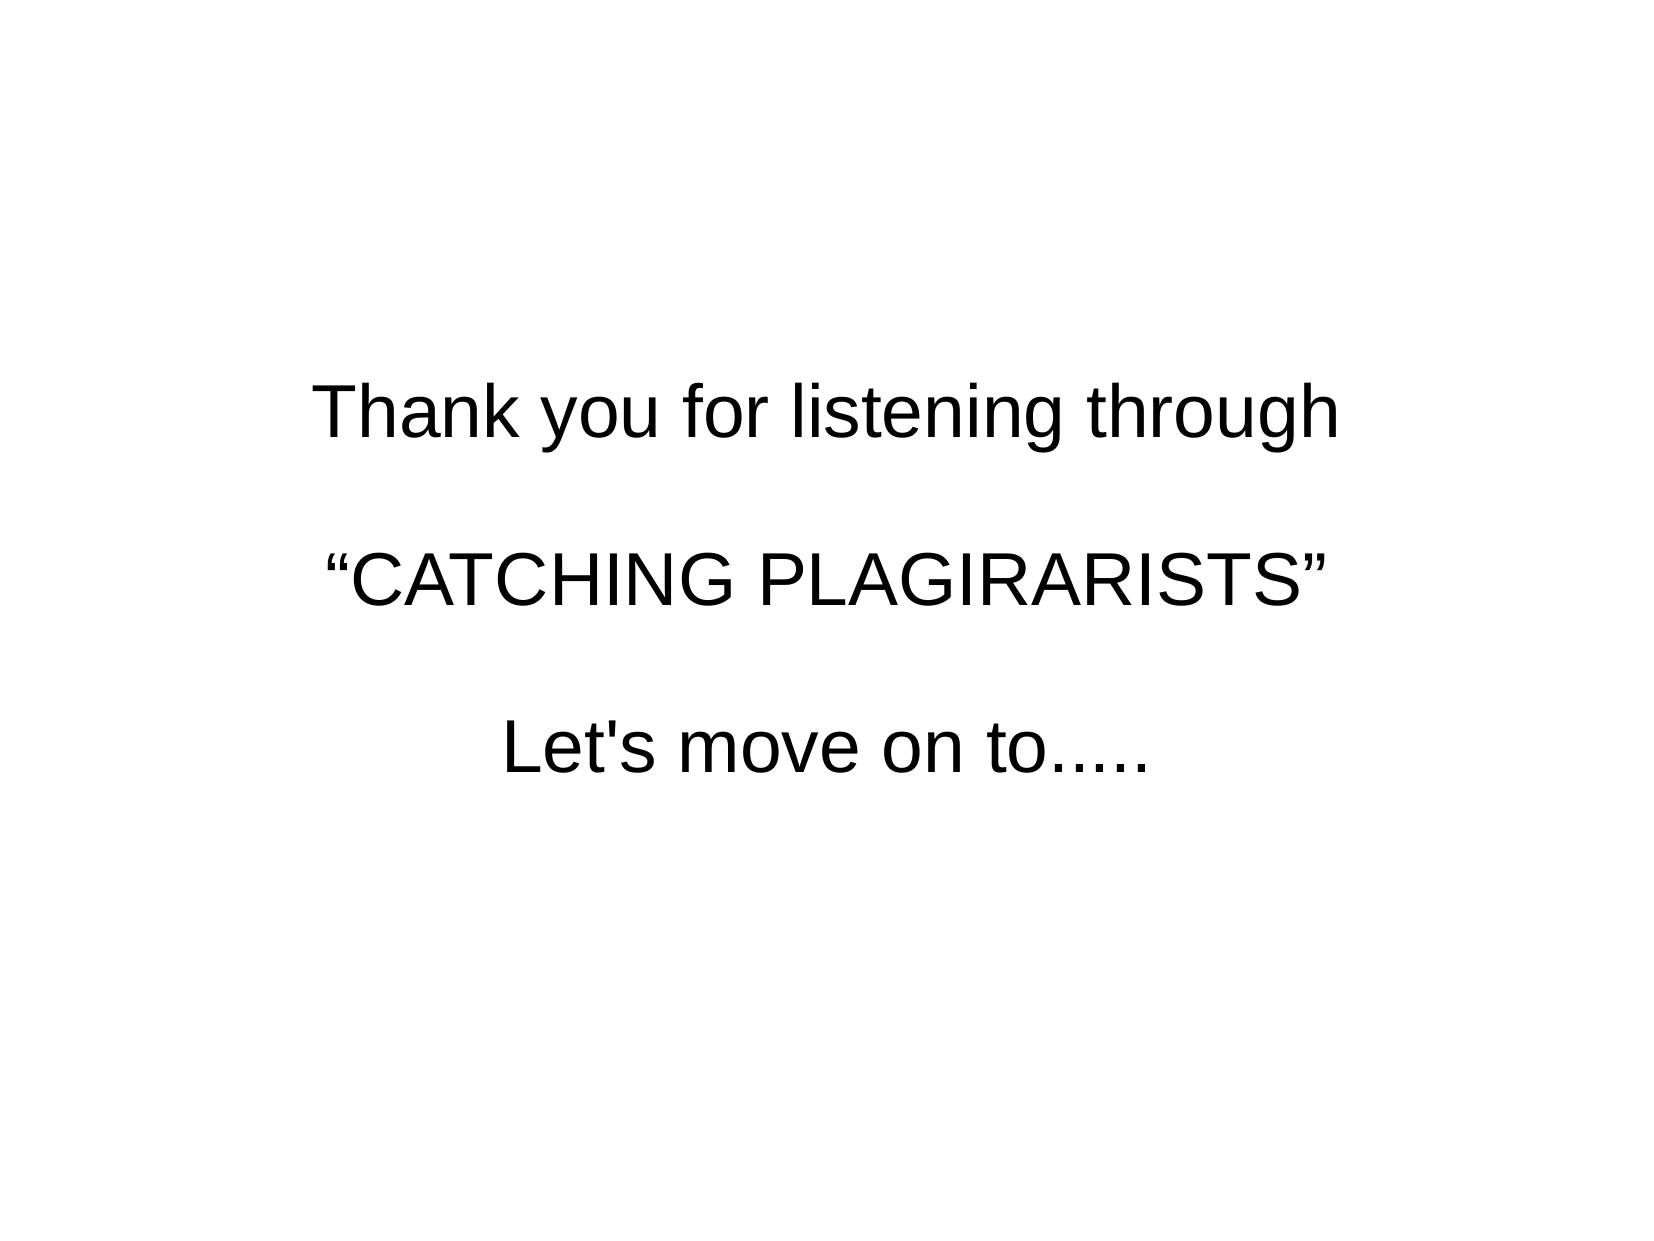

# Thank you for listening through
“CATCHING PLAGIRARISTS”
Let's move on to.....